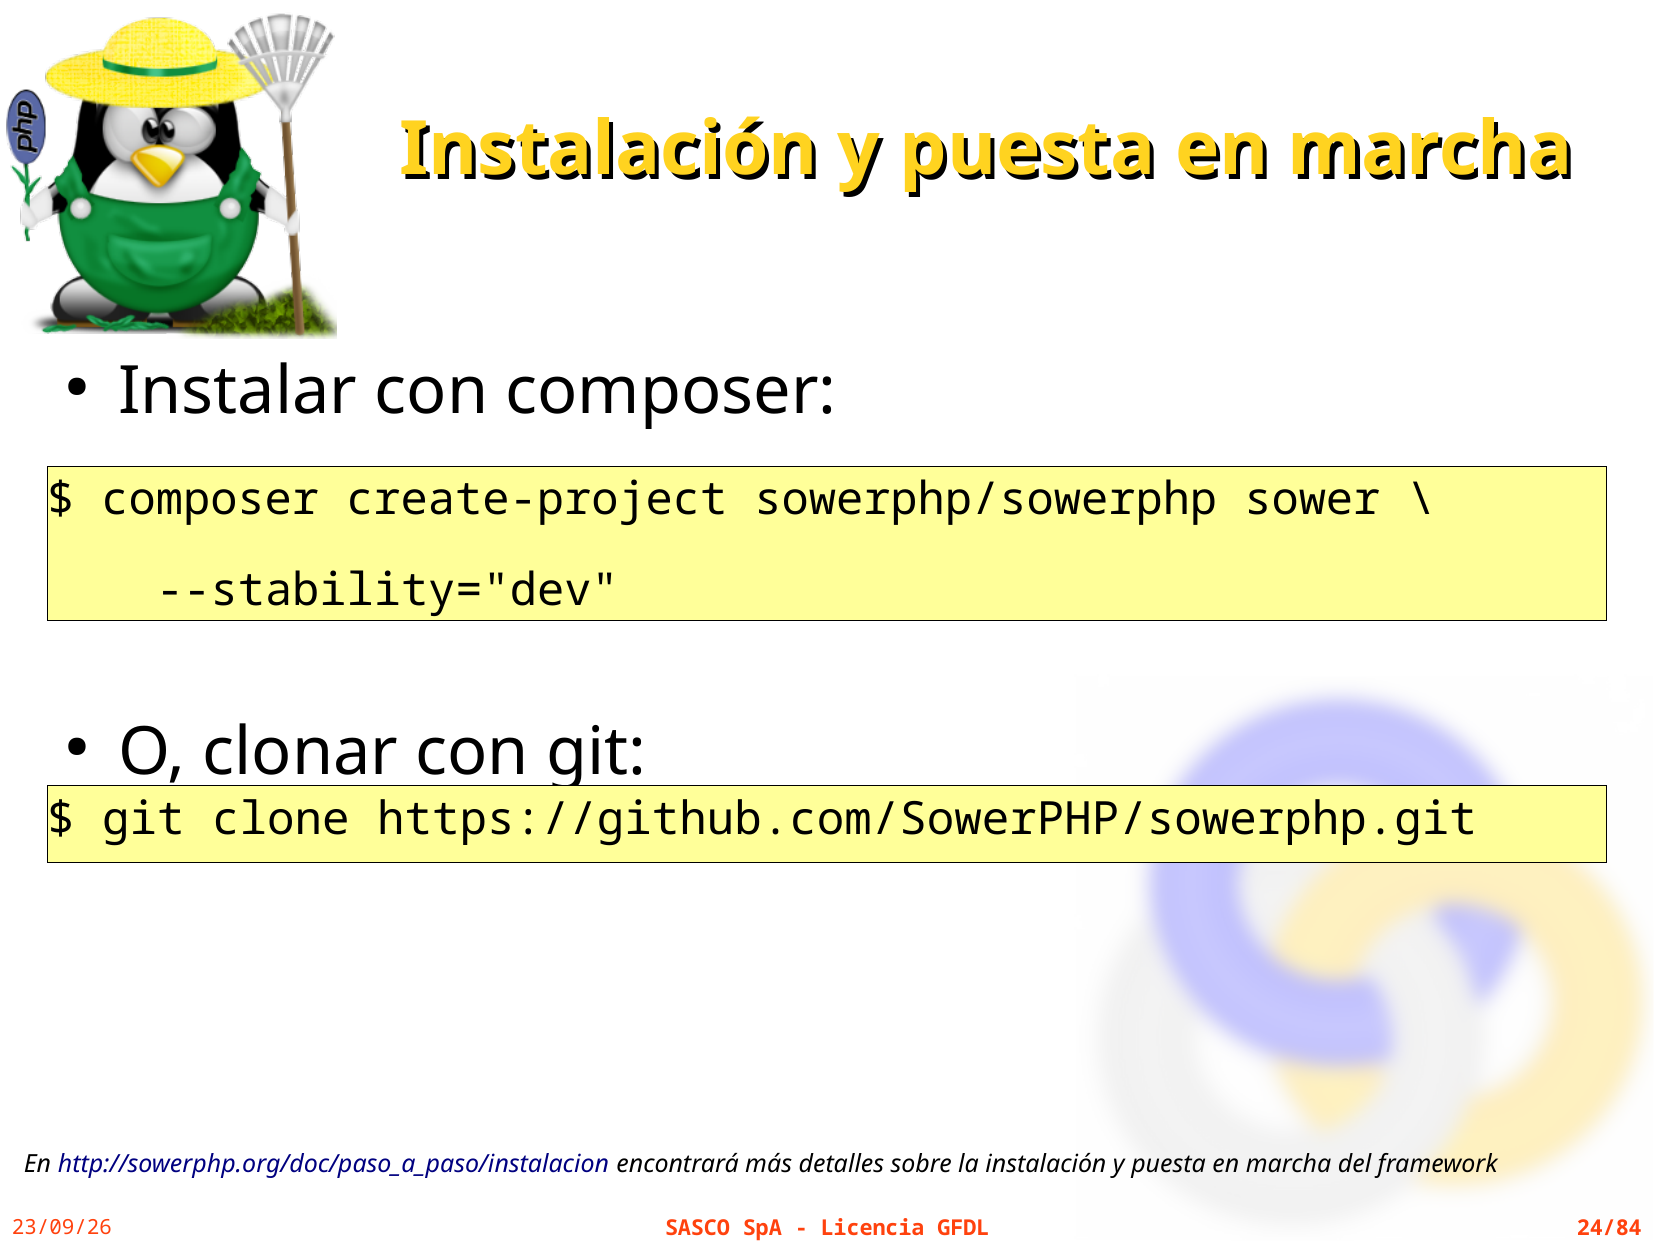

# Instalación y puesta en marcha
Instalar con composer:
O, clonar con git:
$ composer create-project sowerphp/sowerphp sower \
 --stability="dev"
$ git clone https://github.com/SowerPHP/sowerphp.git
En http://sowerphp.org/doc/paso_a_paso/instalacion encontrará más detalles sobre la instalación y puesta en marcha del framework
SASCO SpA - Licencia GFDL
24